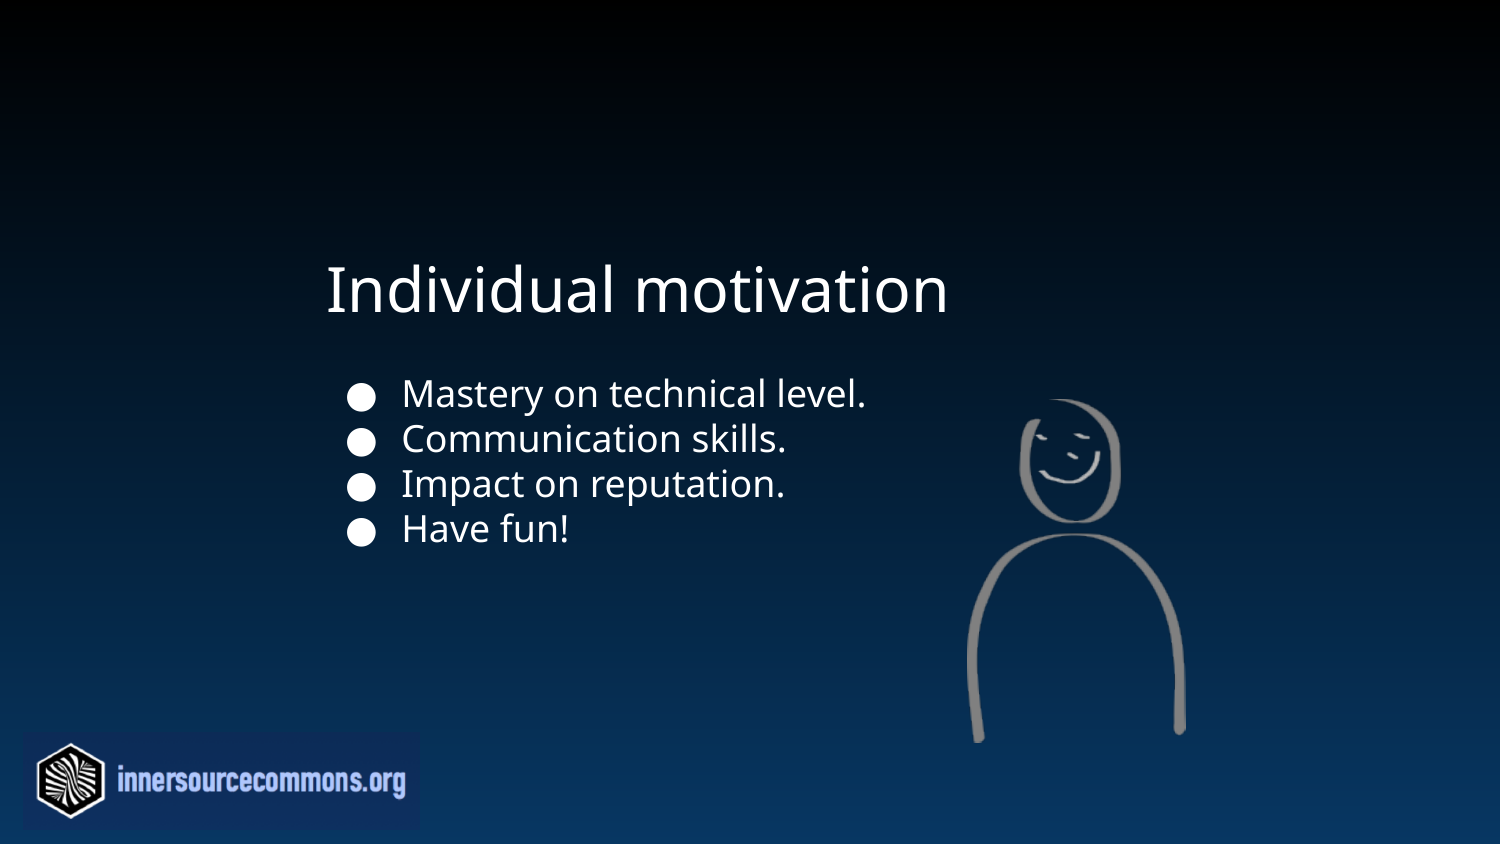

Individual motivation
Mastery on technical level.
Communication skills.
Impact on reputation.
Have fun!